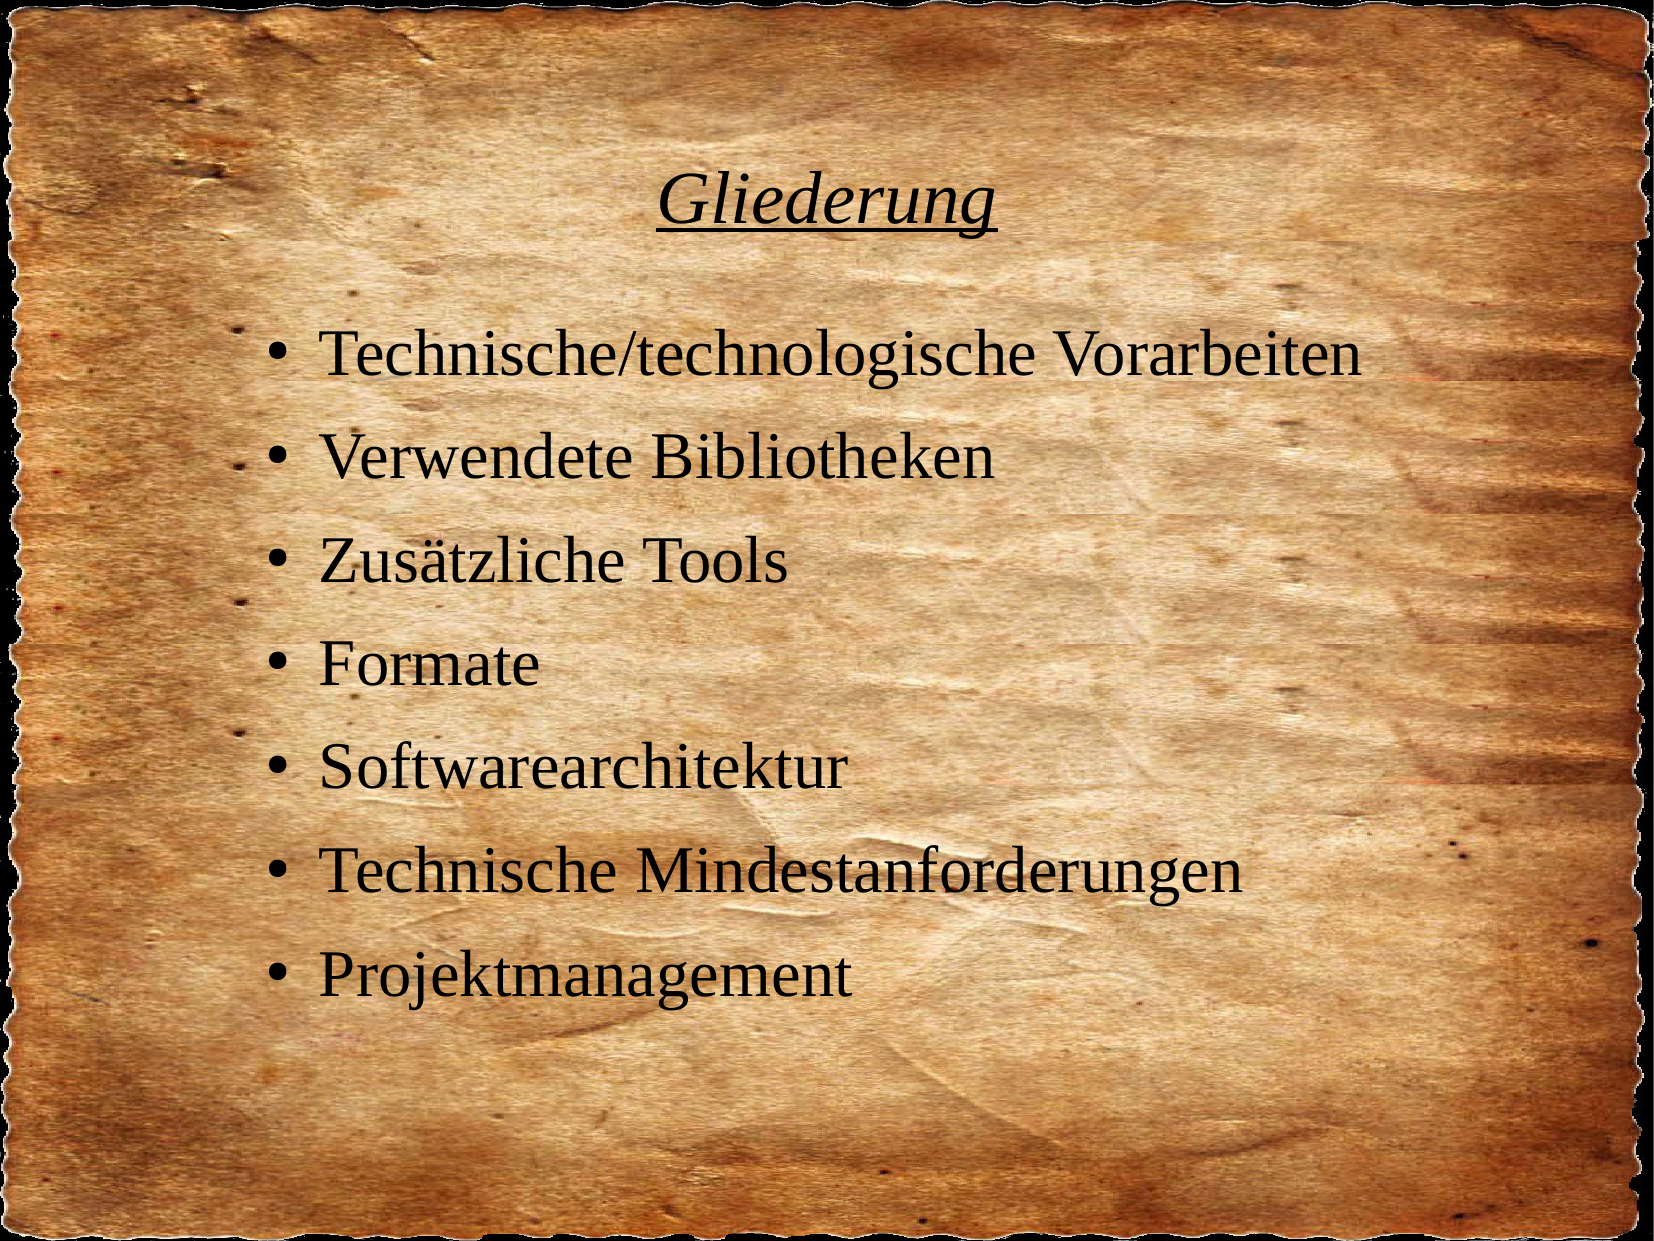

# Gliederung
Technische/technologische Vorarbeiten
Verwendete Bibliotheken
Zusätzliche Tools
Formate
Softwarearchitektur
Technische Mindestanforderungen
Projektmanagement